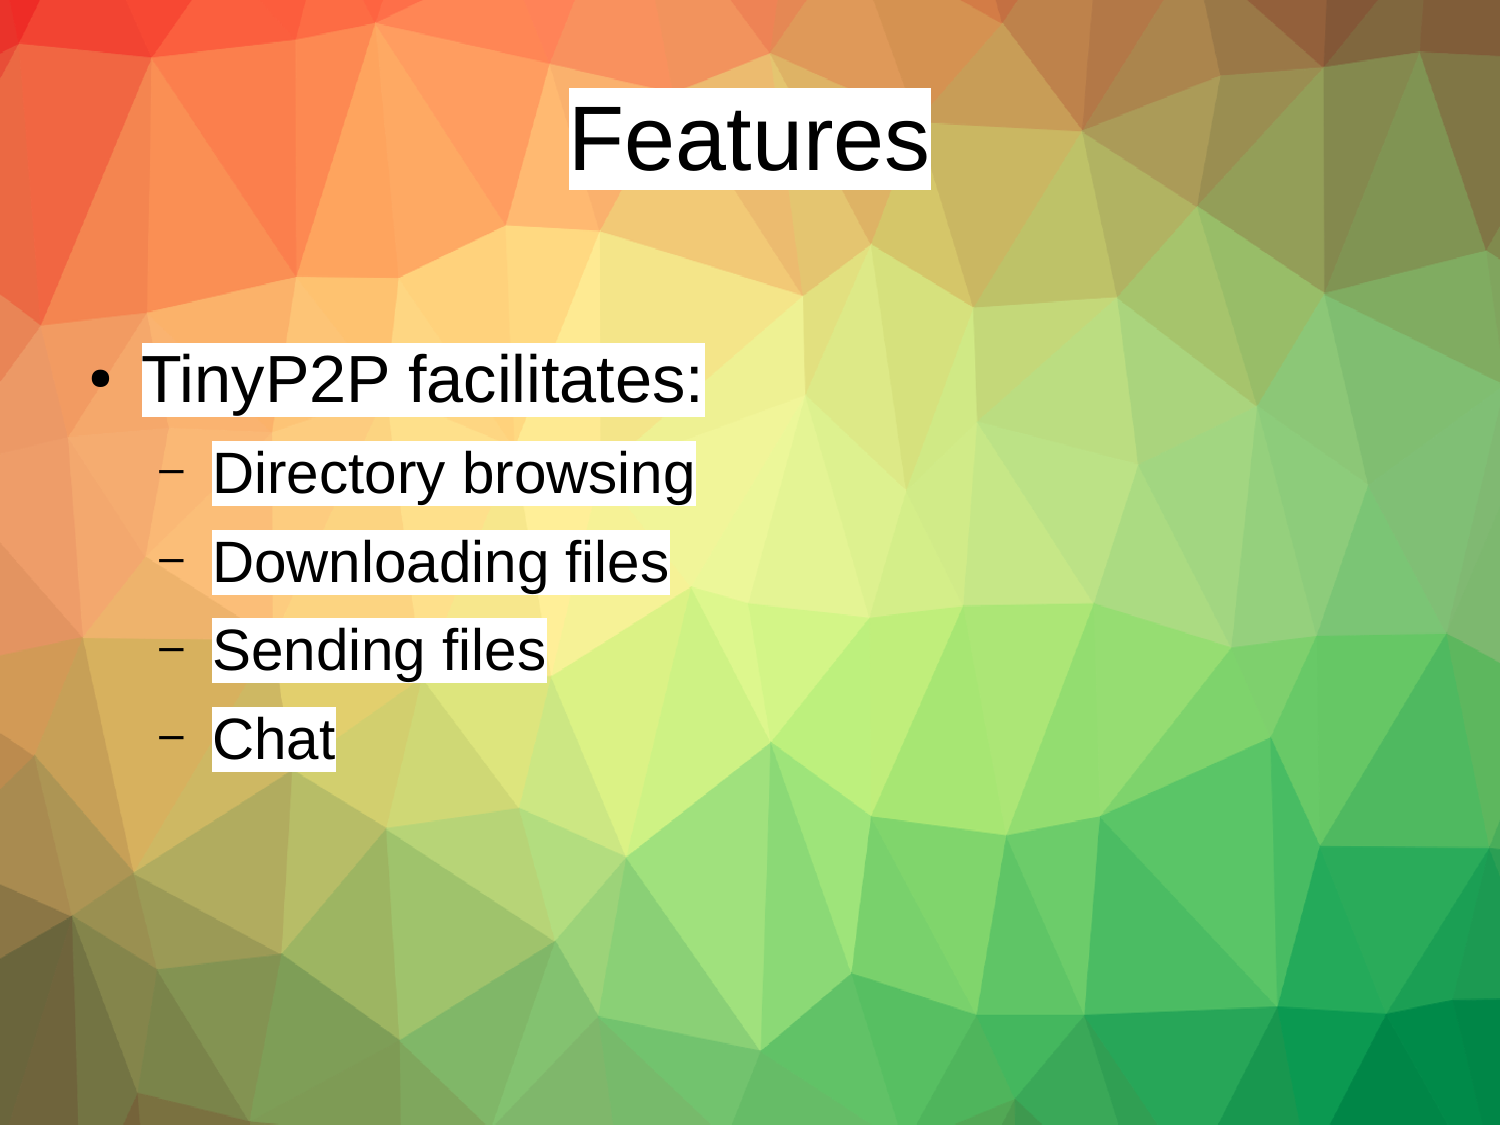

# Features
TinyP2P facilitates:
Directory browsing
Downloading files
Sending files
Chat